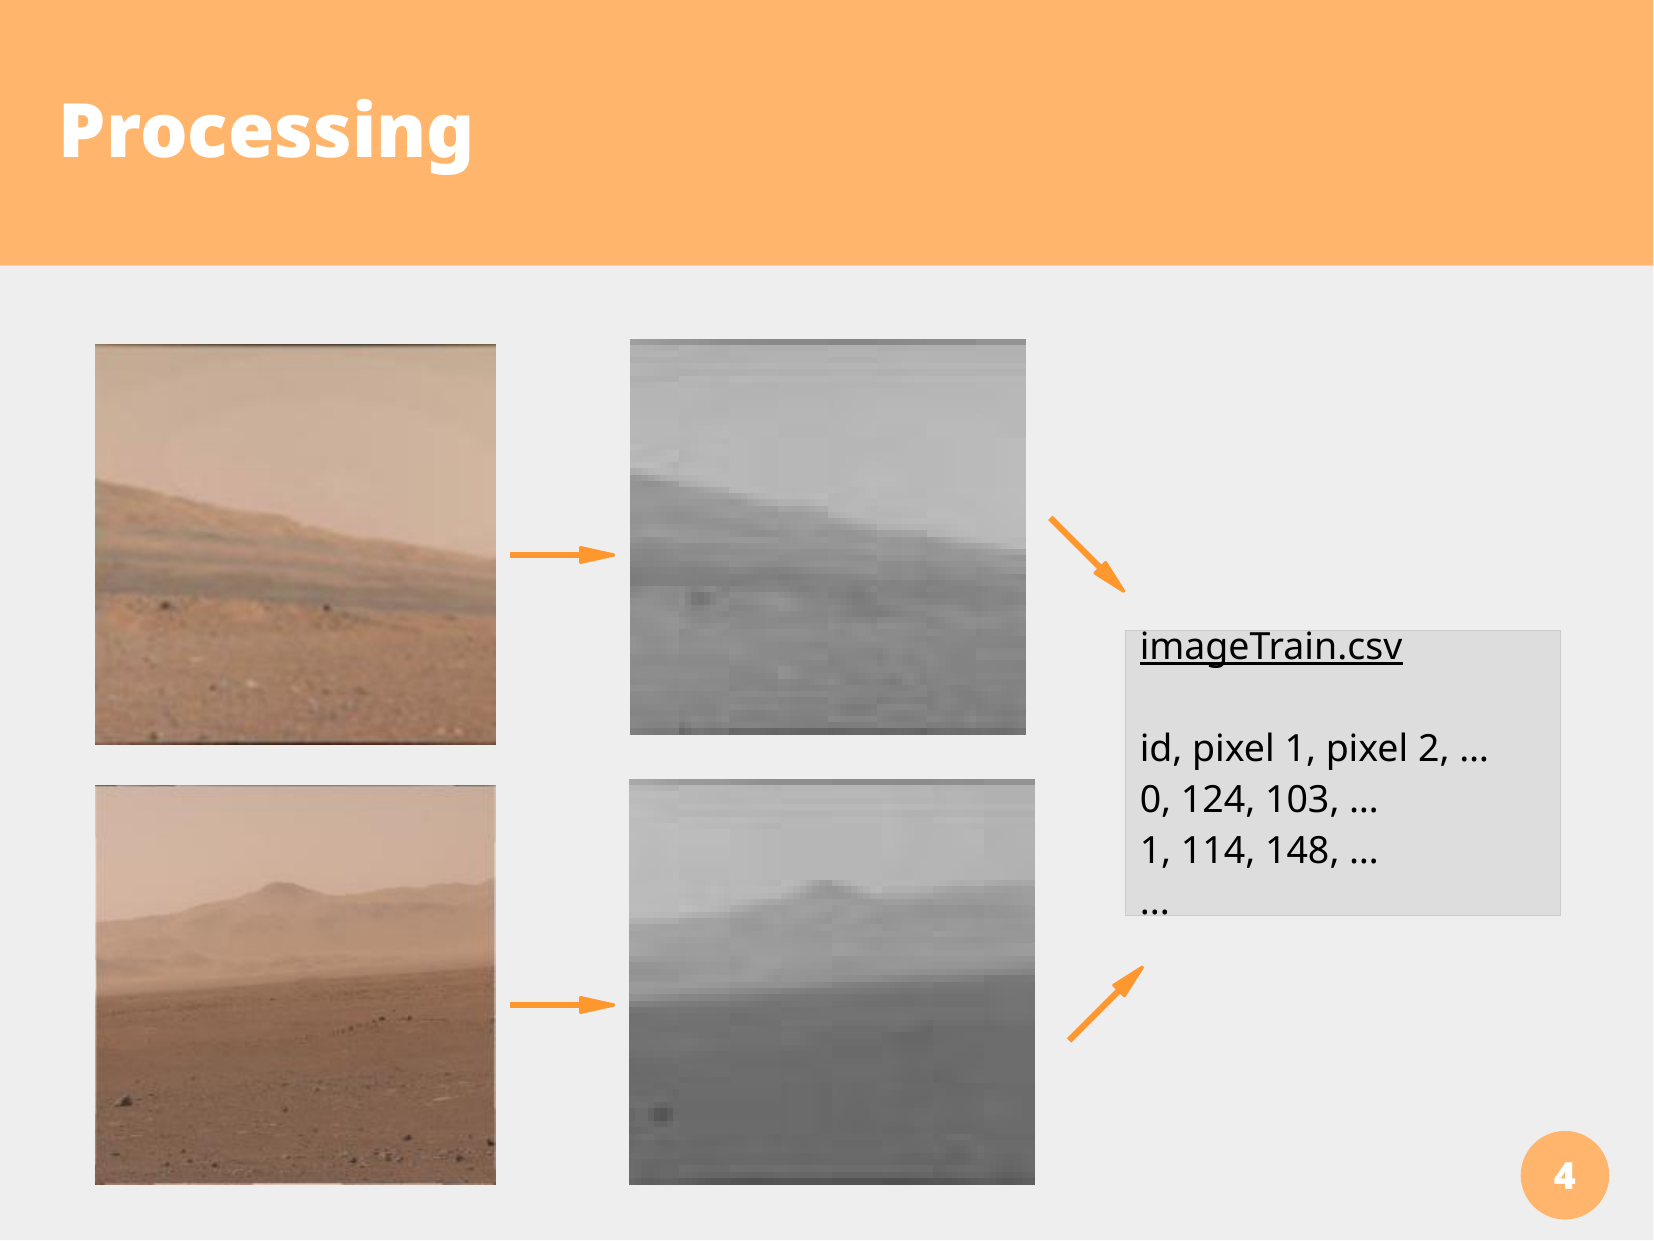

# Processing
imageTrain.csv
id, pixel 1, pixel 2, …
0, 124, 103, …
1, 114, 148, …
...
4